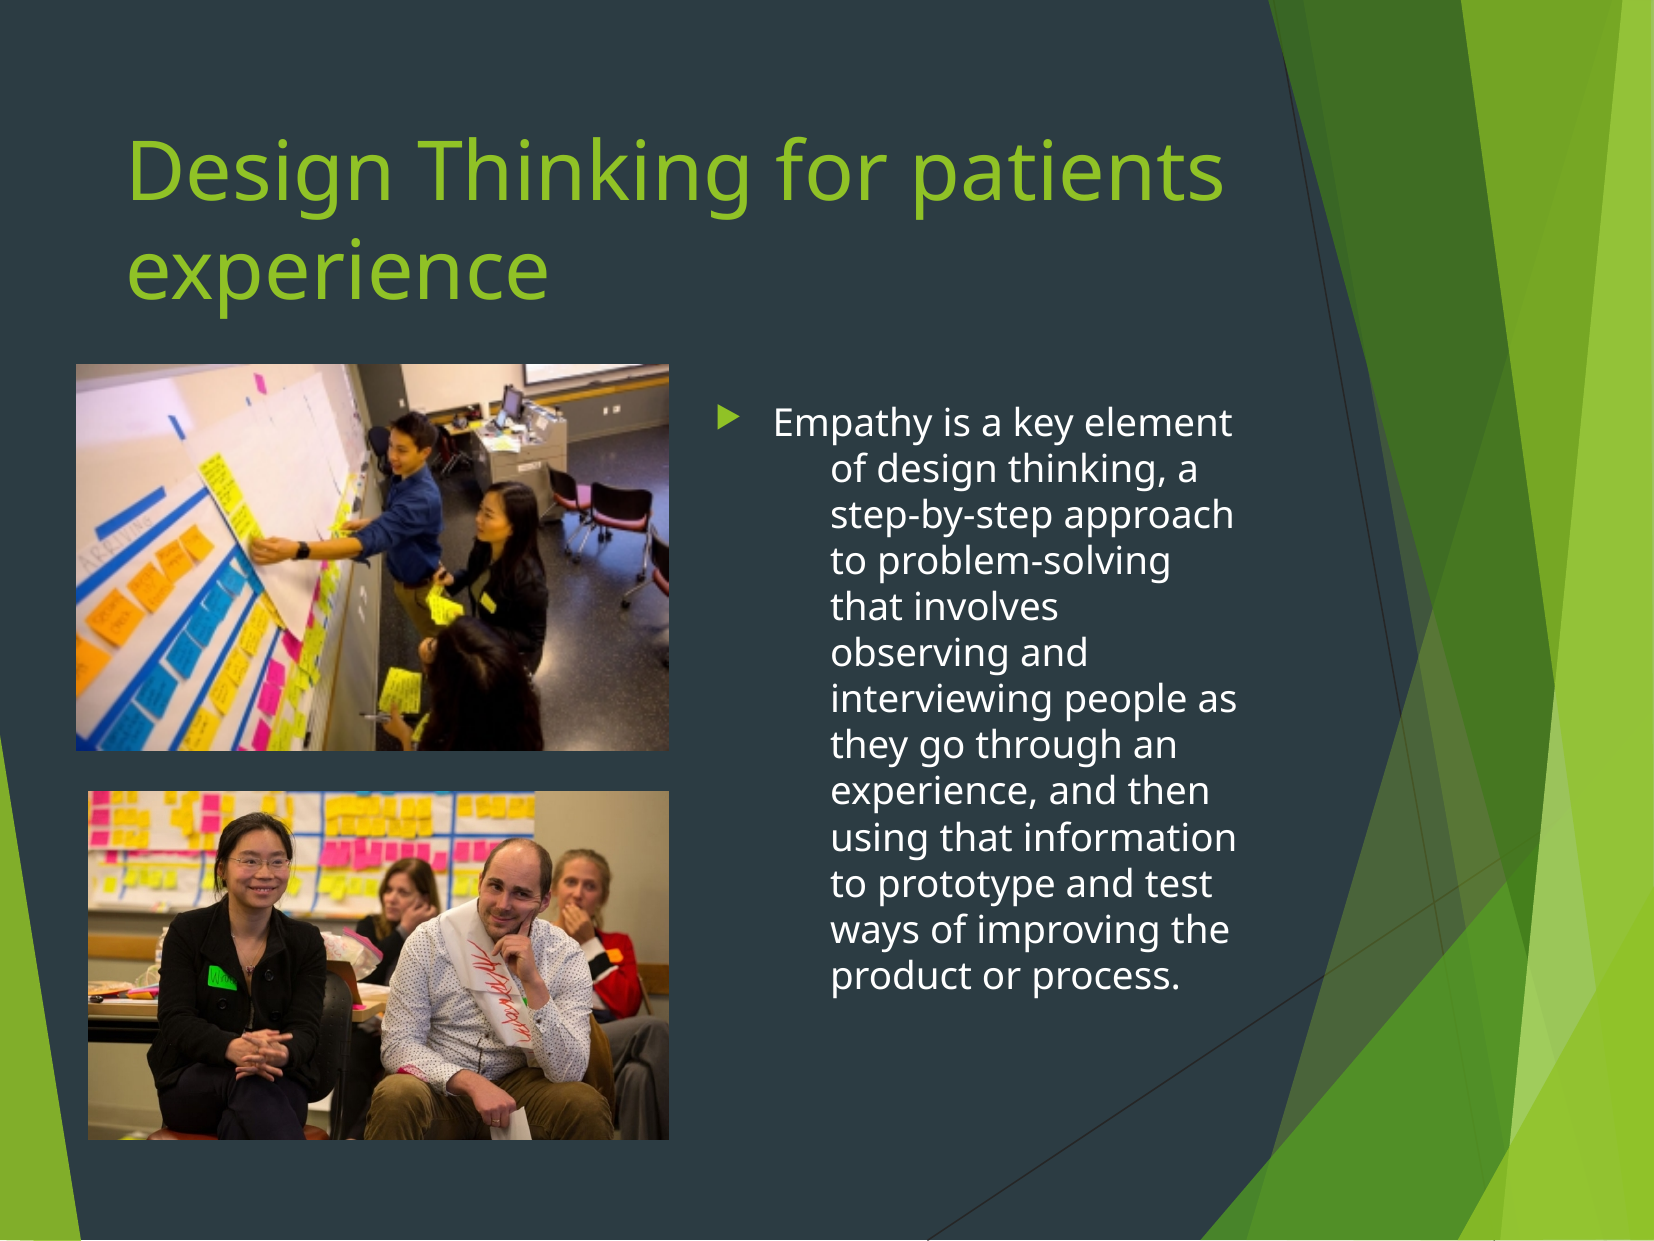

# Design Thinking for patients experience
Empathy is a key element of design thinking, a step-by-step approach to problem-solving that involves observing and interviewing people as they go through an experience, and then using that information to prototype and test ways of improving the product or process.